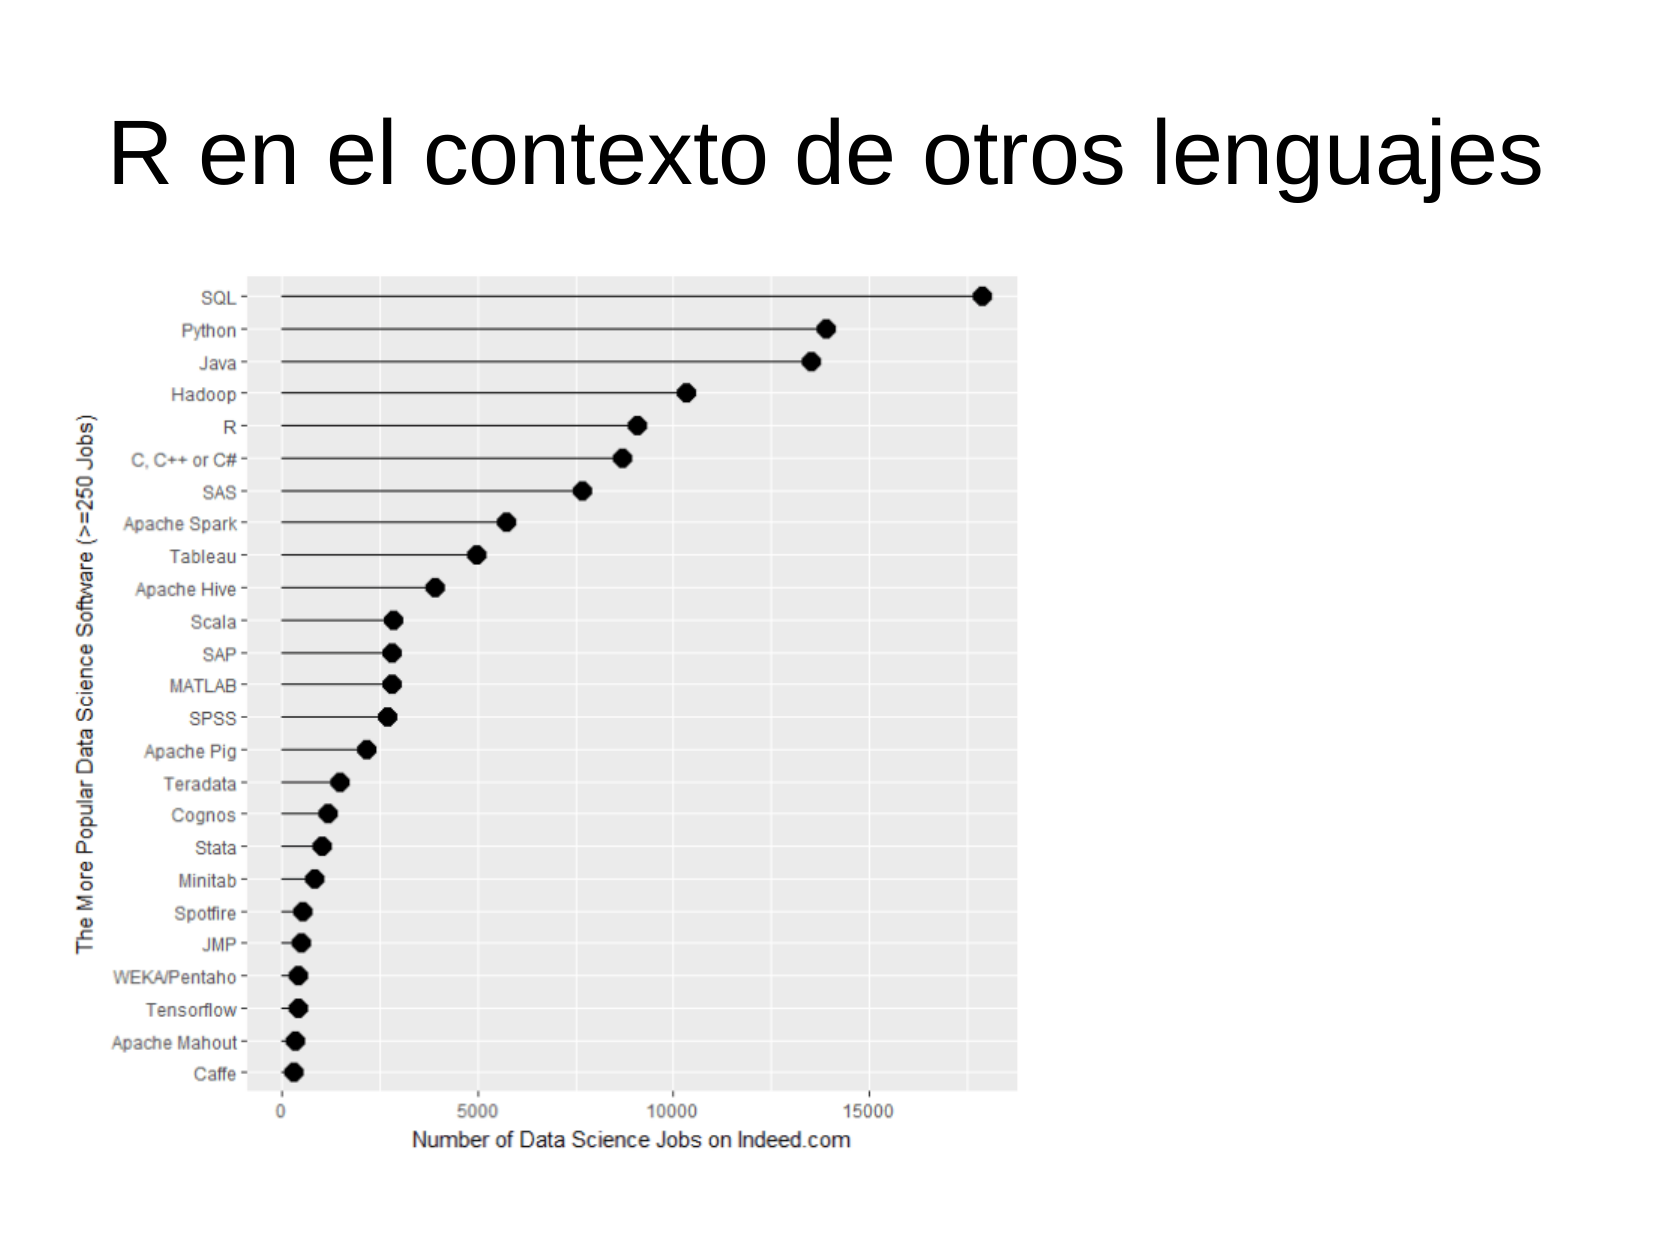

# R en el contexto de otros lenguajes